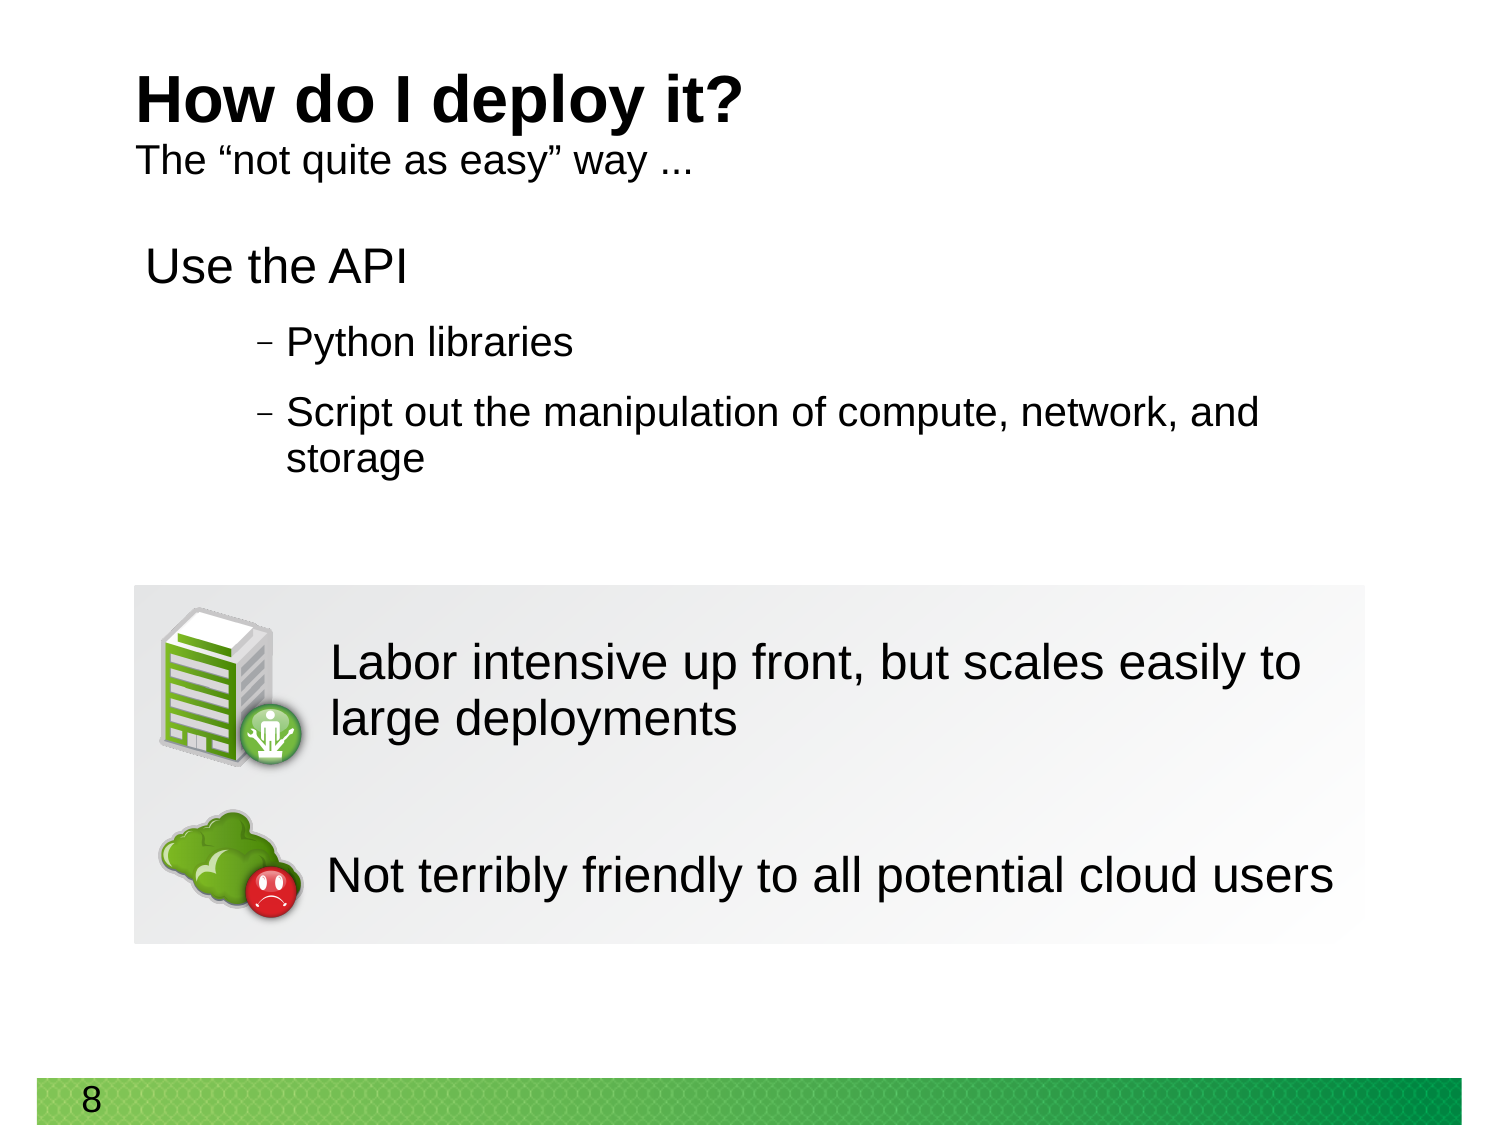

# How do I deploy it? The “not quite as easy” way ...
Use the API
Python libraries
Script out the manipulation of compute, network, and storage
Labor intensive up front, but scales easily to
large deployments
Not terribly friendly to all potential cloud users